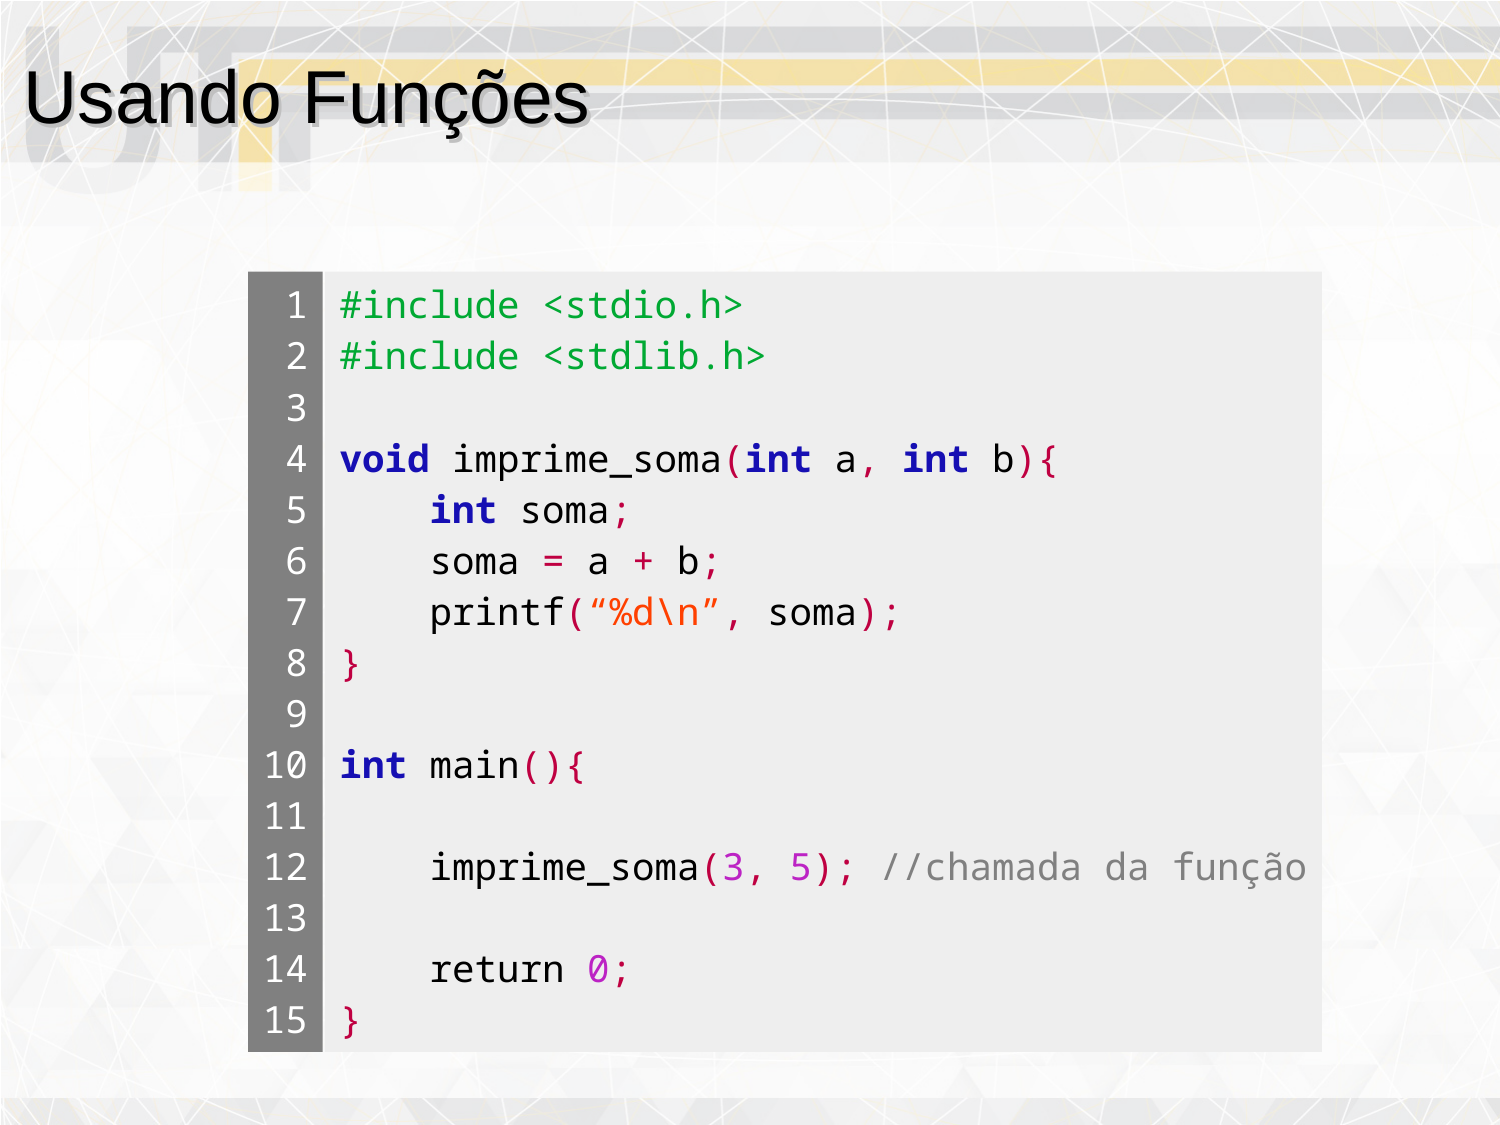

# Usando Funções
1
2
3
4
5
6
7
8
9
10
11
12
13
14
15
#include <stdio.h>
#include <stdlib.h>
void imprime_soma(int a, int b){
 int soma;
 soma = a + b;
 printf(“%d\n”, soma);
}
int main(){
 imprime_soma(3, 5); //chamada da função
 return 0;
}